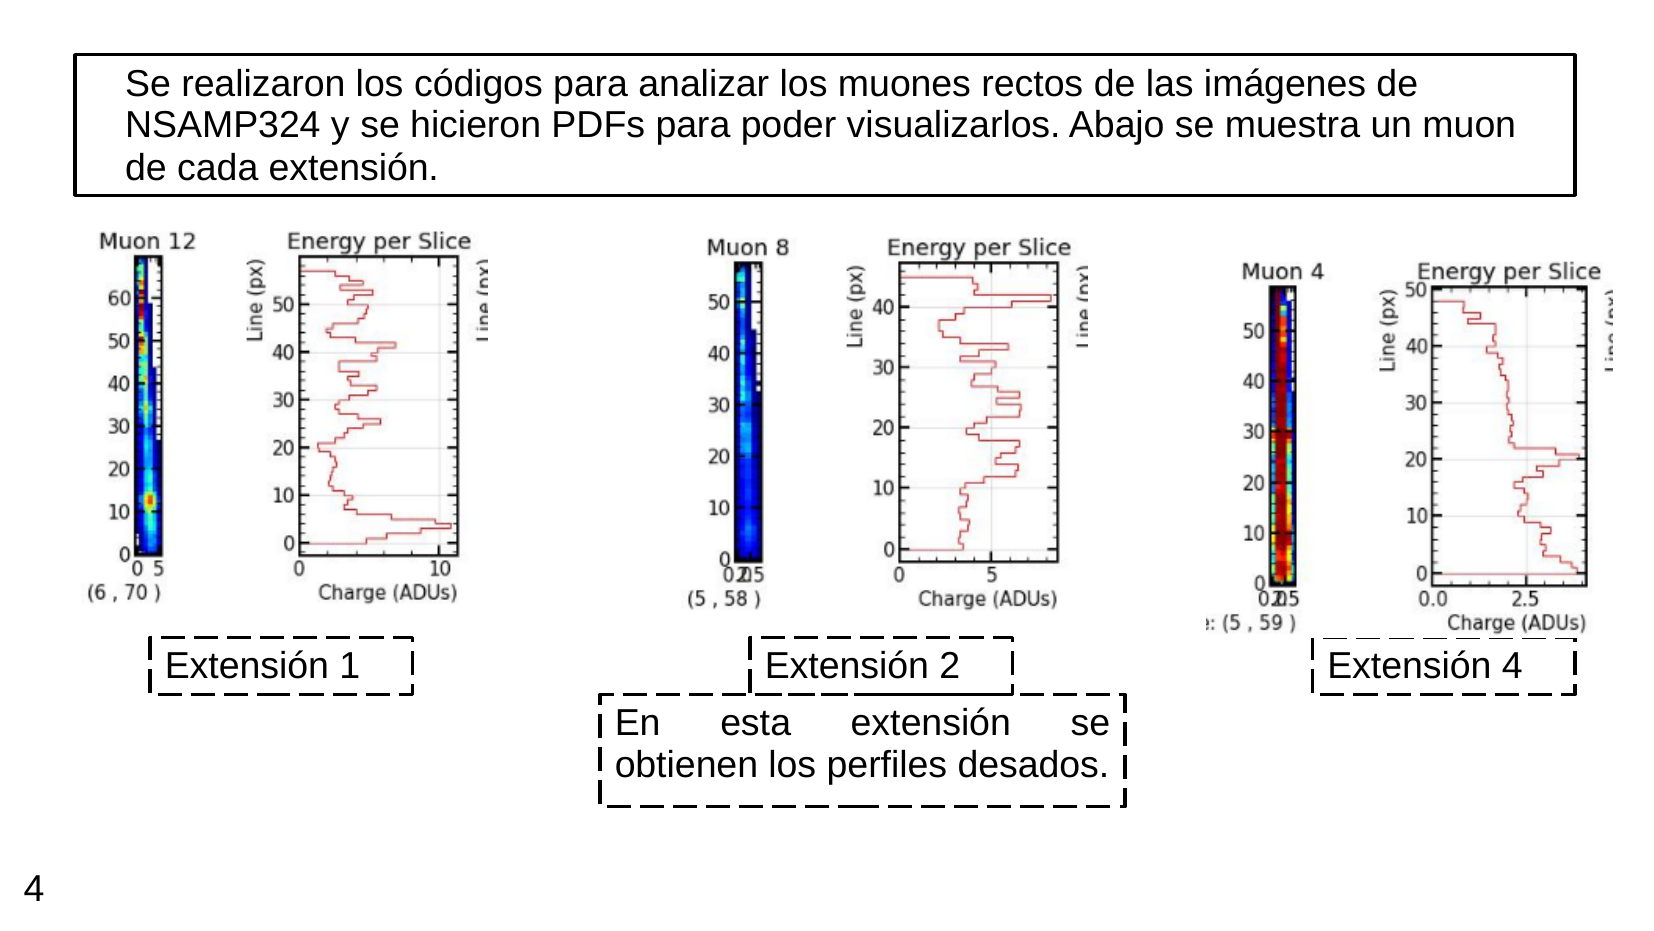

Se realizaron los códigos para analizar los muones rectos de las imágenes de NSAMP324 y se hicieron PDFs para poder visualizarlos. Abajo se muestra un muon de cada extensión.
Extensión 1
Extensión 2
Extensión 4
En esta extensión se obtienen los perfiles desados.